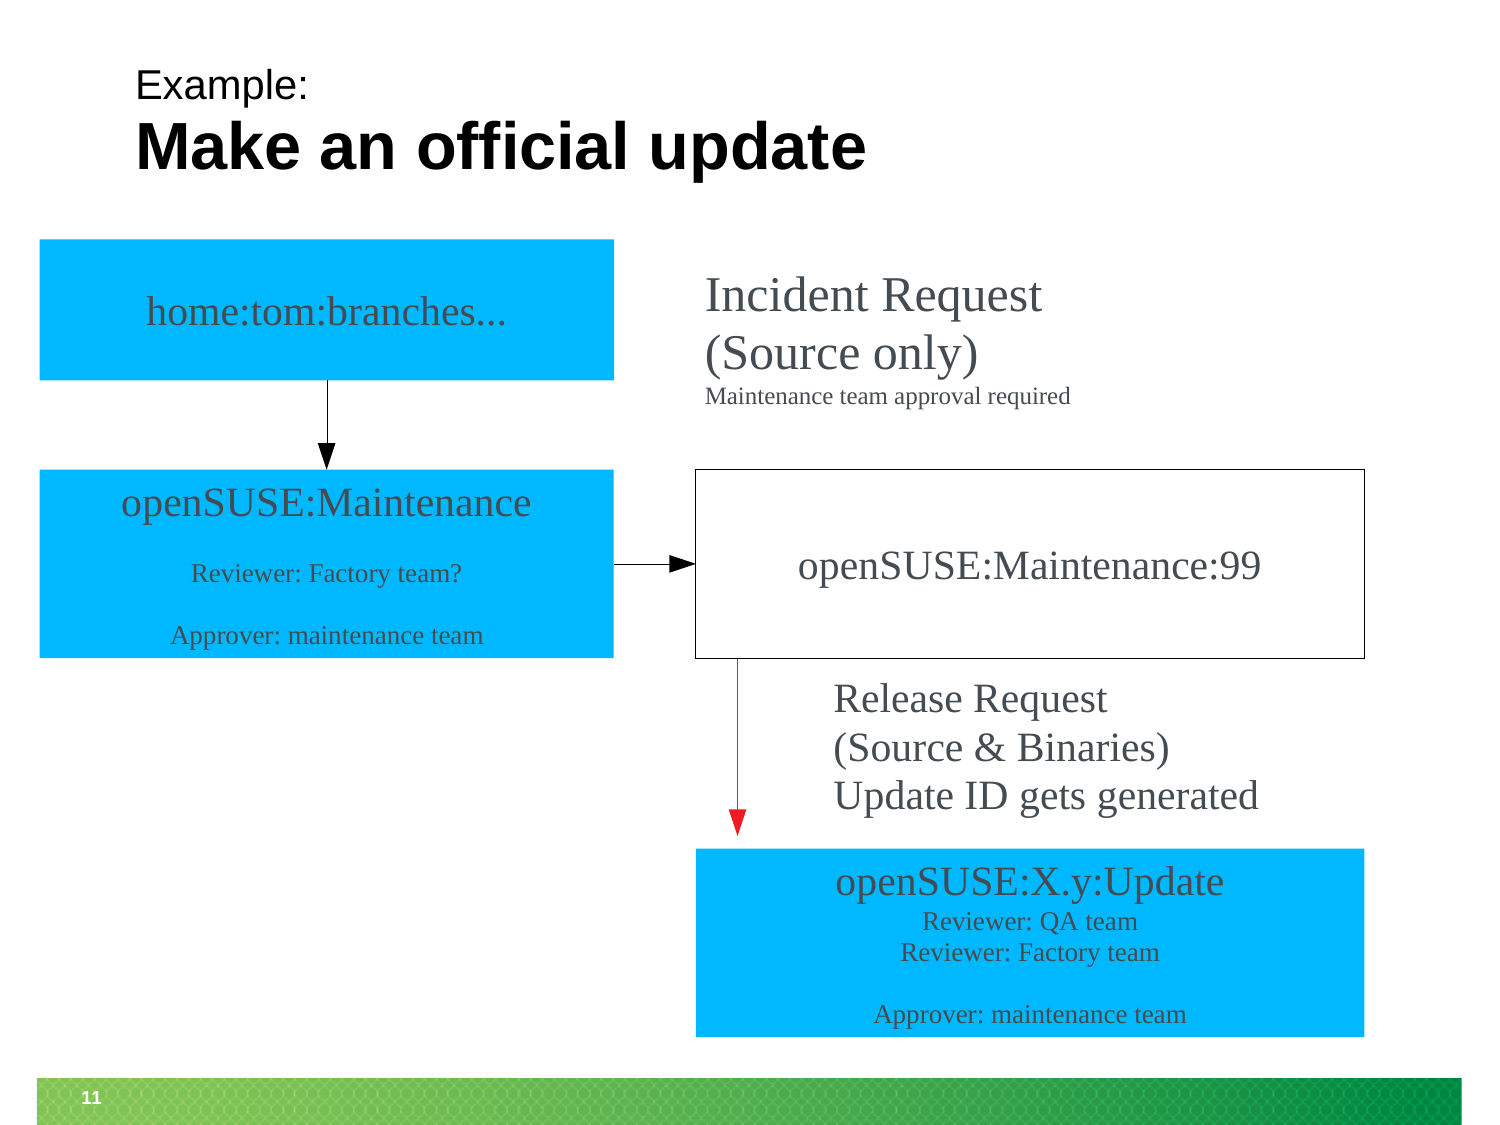

# Example: Make an official update
home:tom:branches...
Incident Request
(Source only)
Maintenance team approval required
openSUSE:Maintenance
Reviewer: Factory team?
Approver: maintenance team
openSUSE:Maintenance:99
Release Request
(Source & Binaries)
Update ID gets generated
openSUSE:X.y:Update
Reviewer: QA team
Reviewer: Factory team
Approver: maintenance team